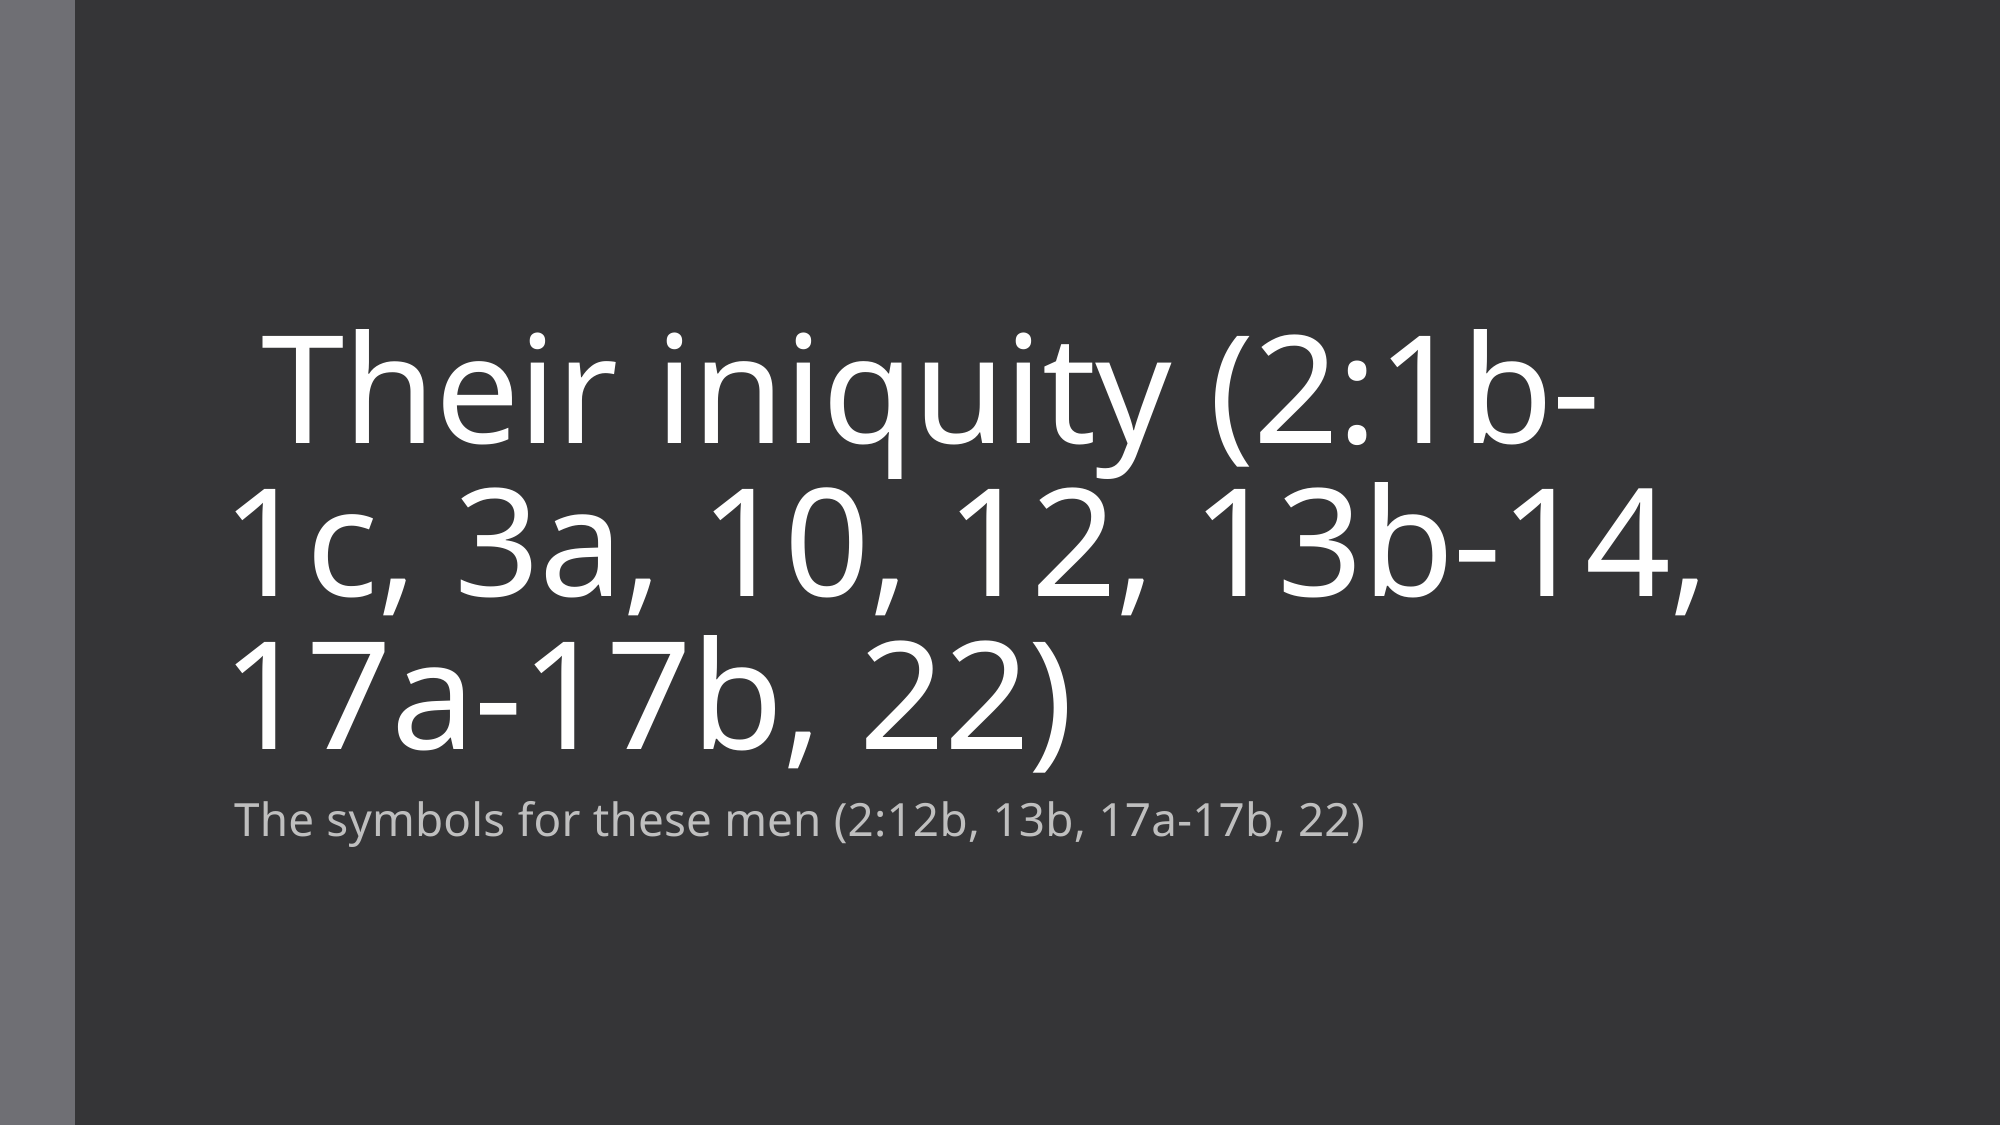

# Their iniquity (2:1b-1c, 3a, 10, 12, 13b-14, 17a-17b, 22)
 The symbols for these men (2:12b, 13b, 17a-17b, 22)